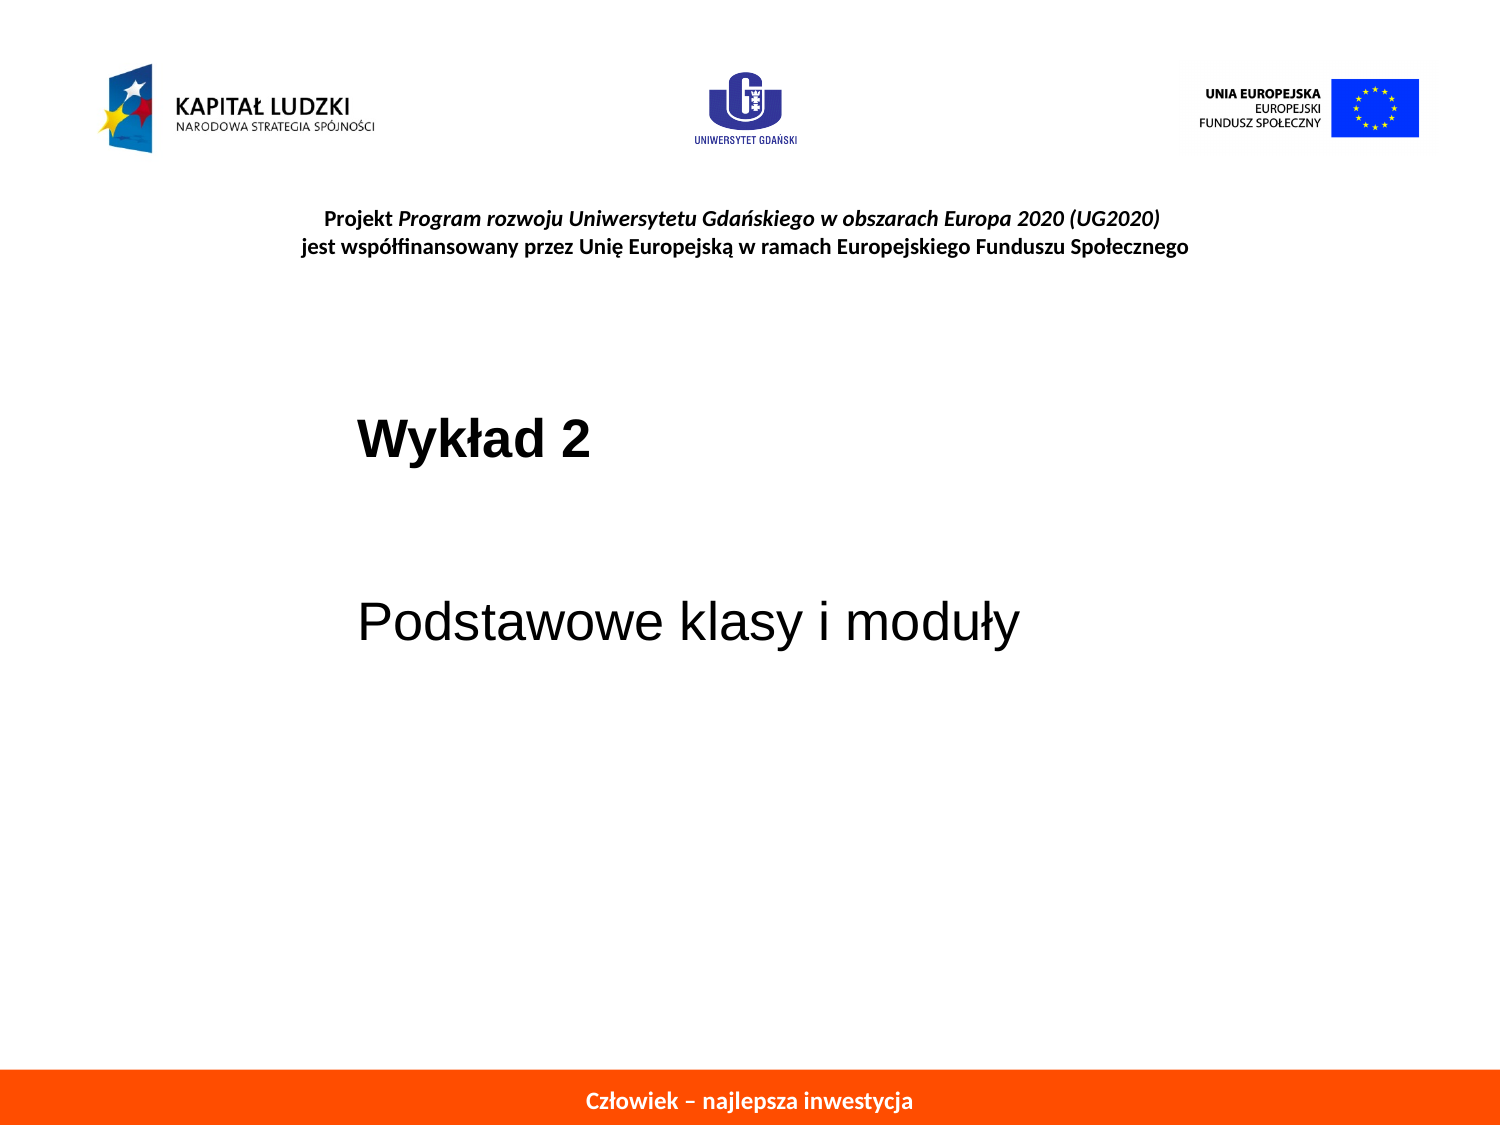

Projekt Program rozwoju Uniwersytetu Gdańskiego w obszarach Europa 2020 (UG2020)
jest współfinansowany przez Unię Europejską w ramach Europejskiego Funduszu Społecznego
Wykład 2
Podstawowe klasy i moduły
Człowiek – najlepsza inwestycja